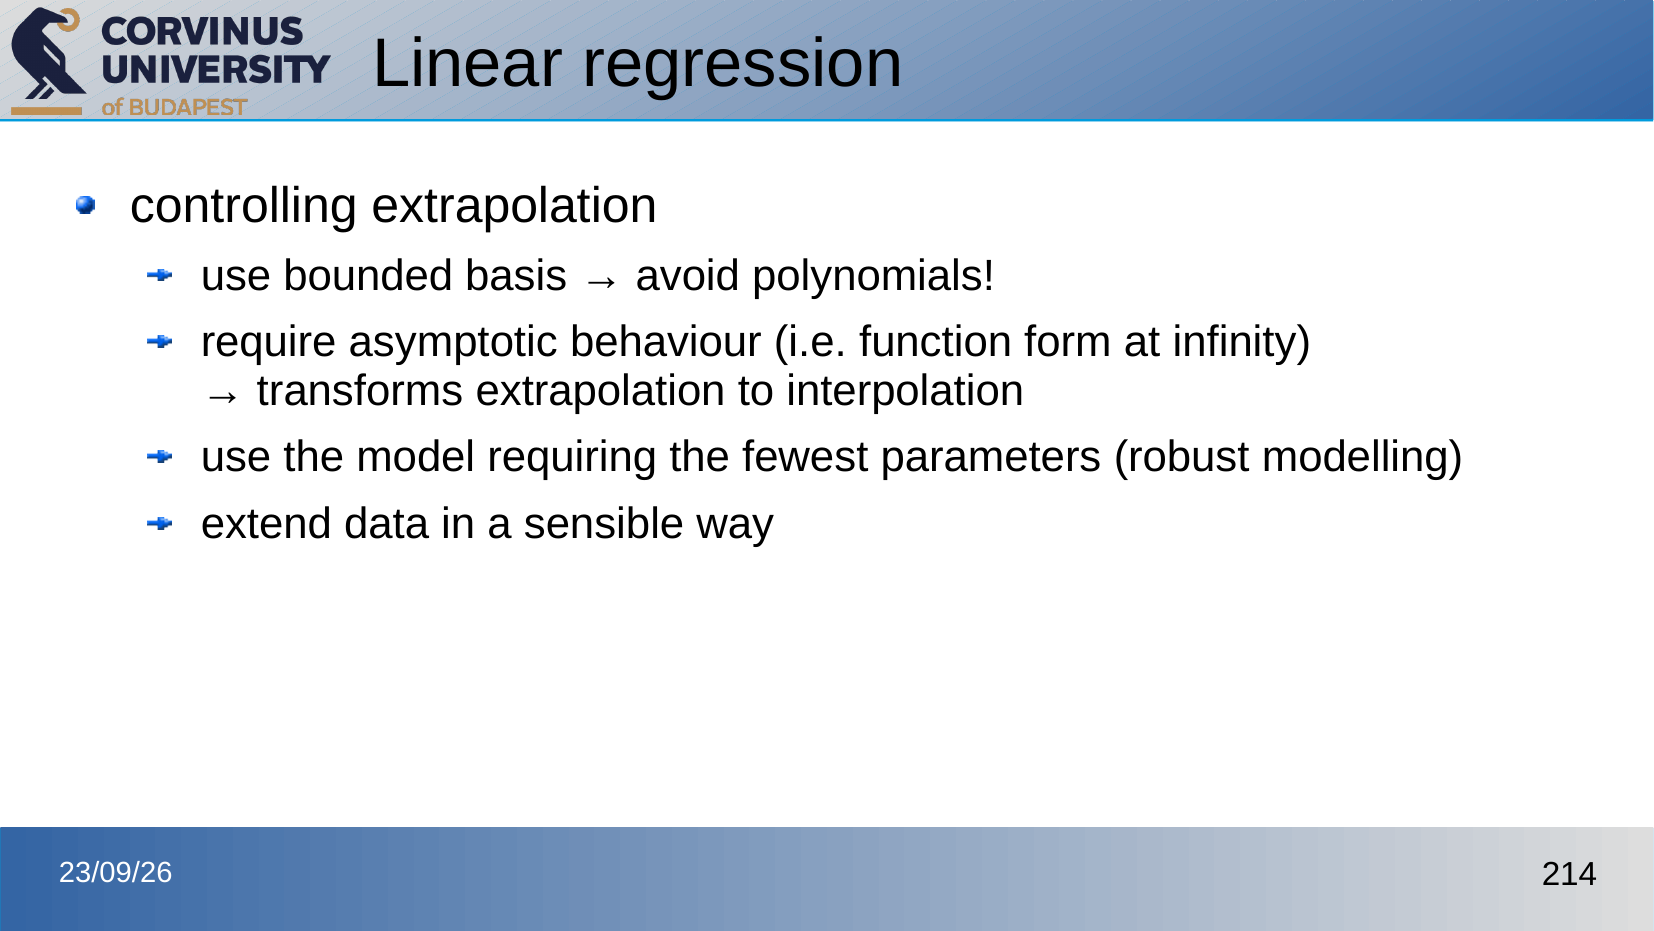

# Linear regression
controlling extrapolation
use bounded basis → avoid polynomials!
require asymptotic behaviour (i.e. function form at infinity)
→ transforms extrapolation to interpolation
use the model requiring the fewest parameters (robust modelling)
extend data in a sensible way